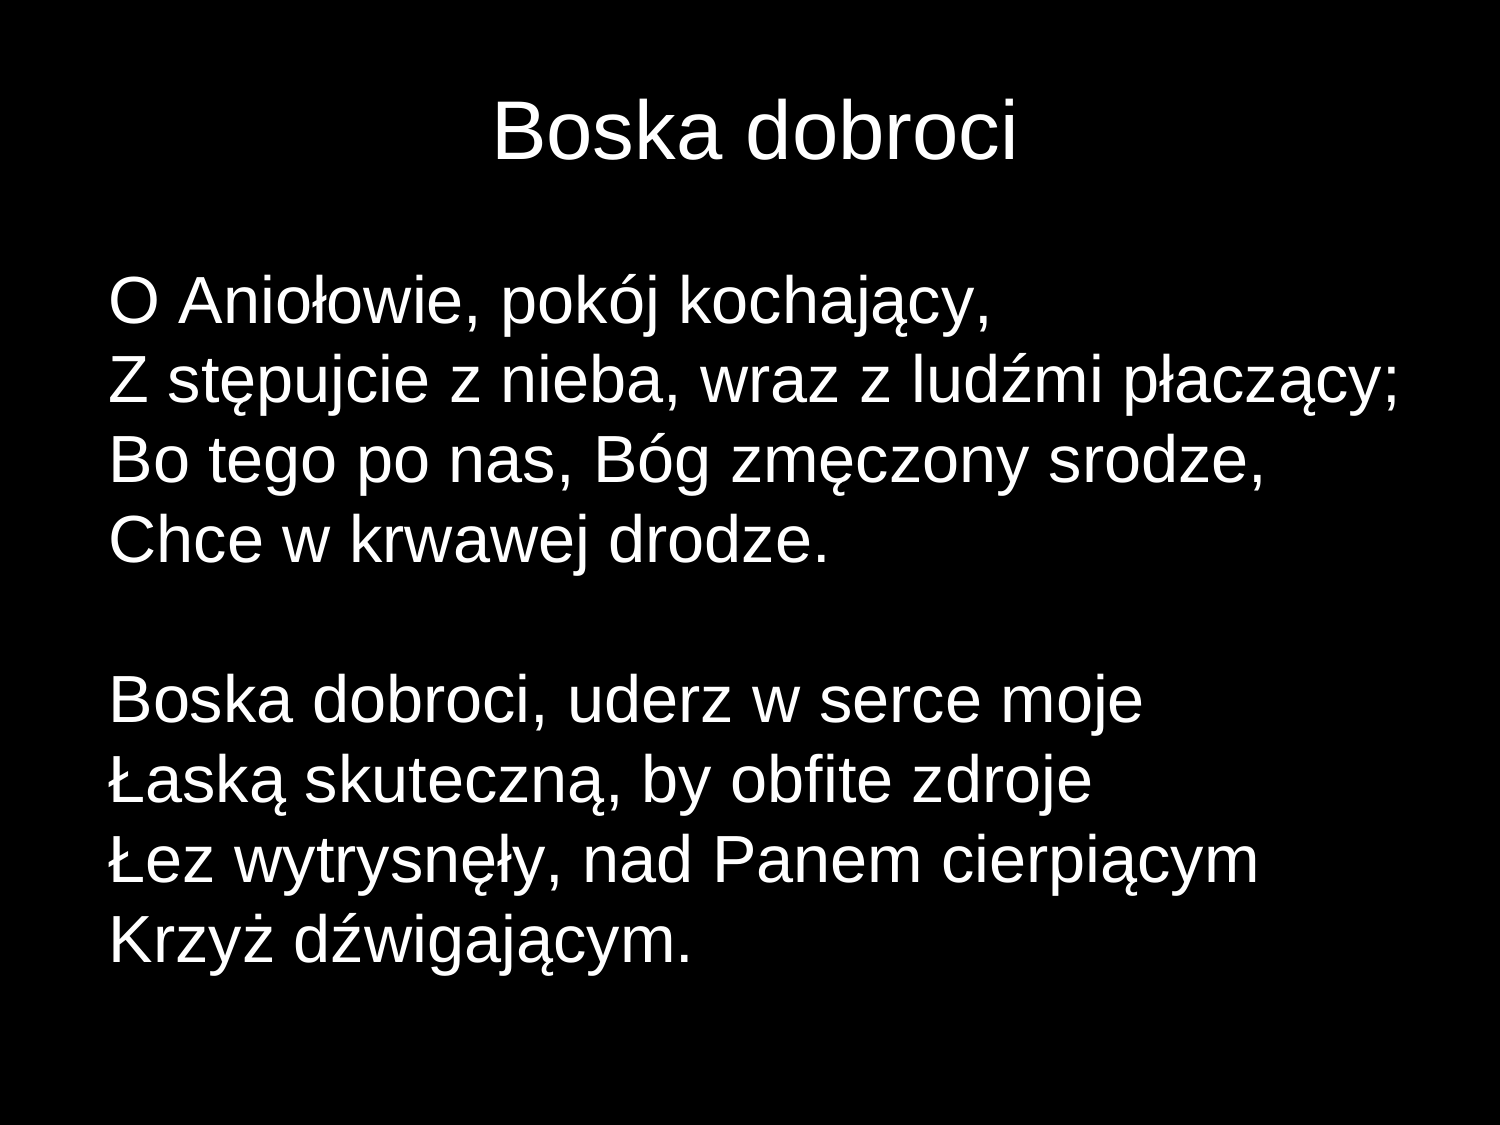

﻿Boska dobroci
O Aniołowie, pokój kochający,
Z stępujcie z nieba, wraz z ludźmi płaczący;
Bo tego po nas, Bóg zmęczony srodze,
Chce w krwawej drodze.
Boska dobroci, uderz w serce moje
Łaską skuteczną, by obfite zdroje
Łez wytrysnęły, nad Panem cierpiącym
Krzyż dźwigającym.